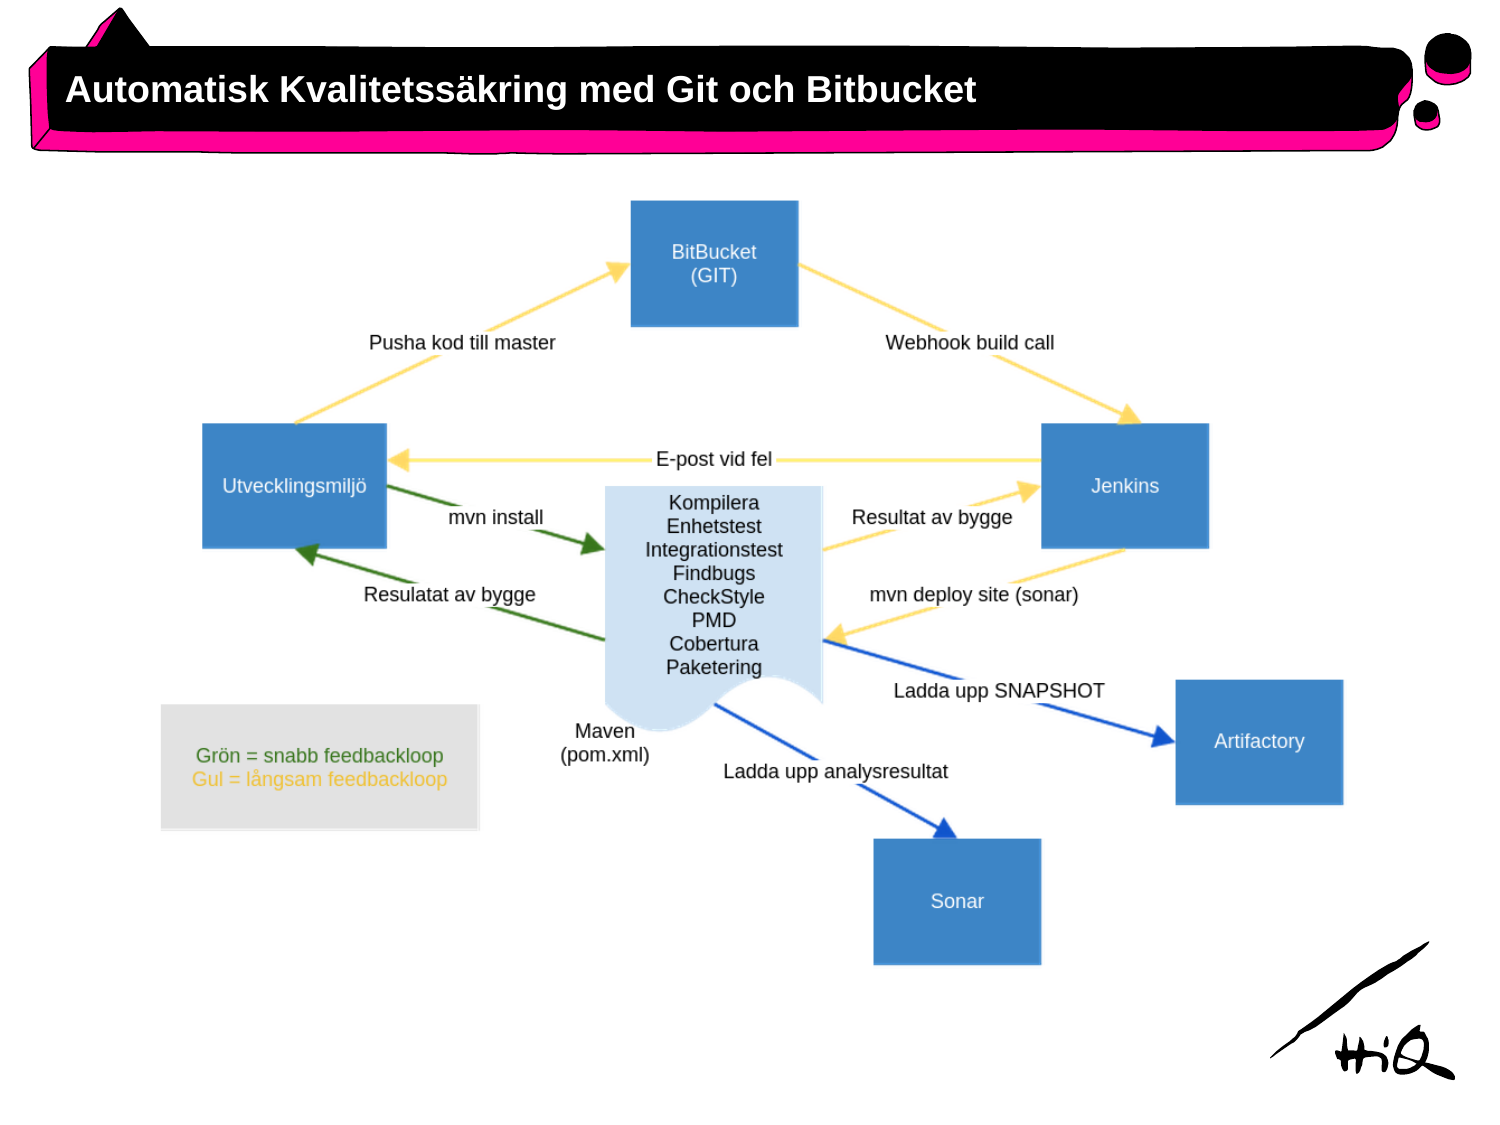

# Automatisk Kvalitetssäkring med Git och Bitbucket